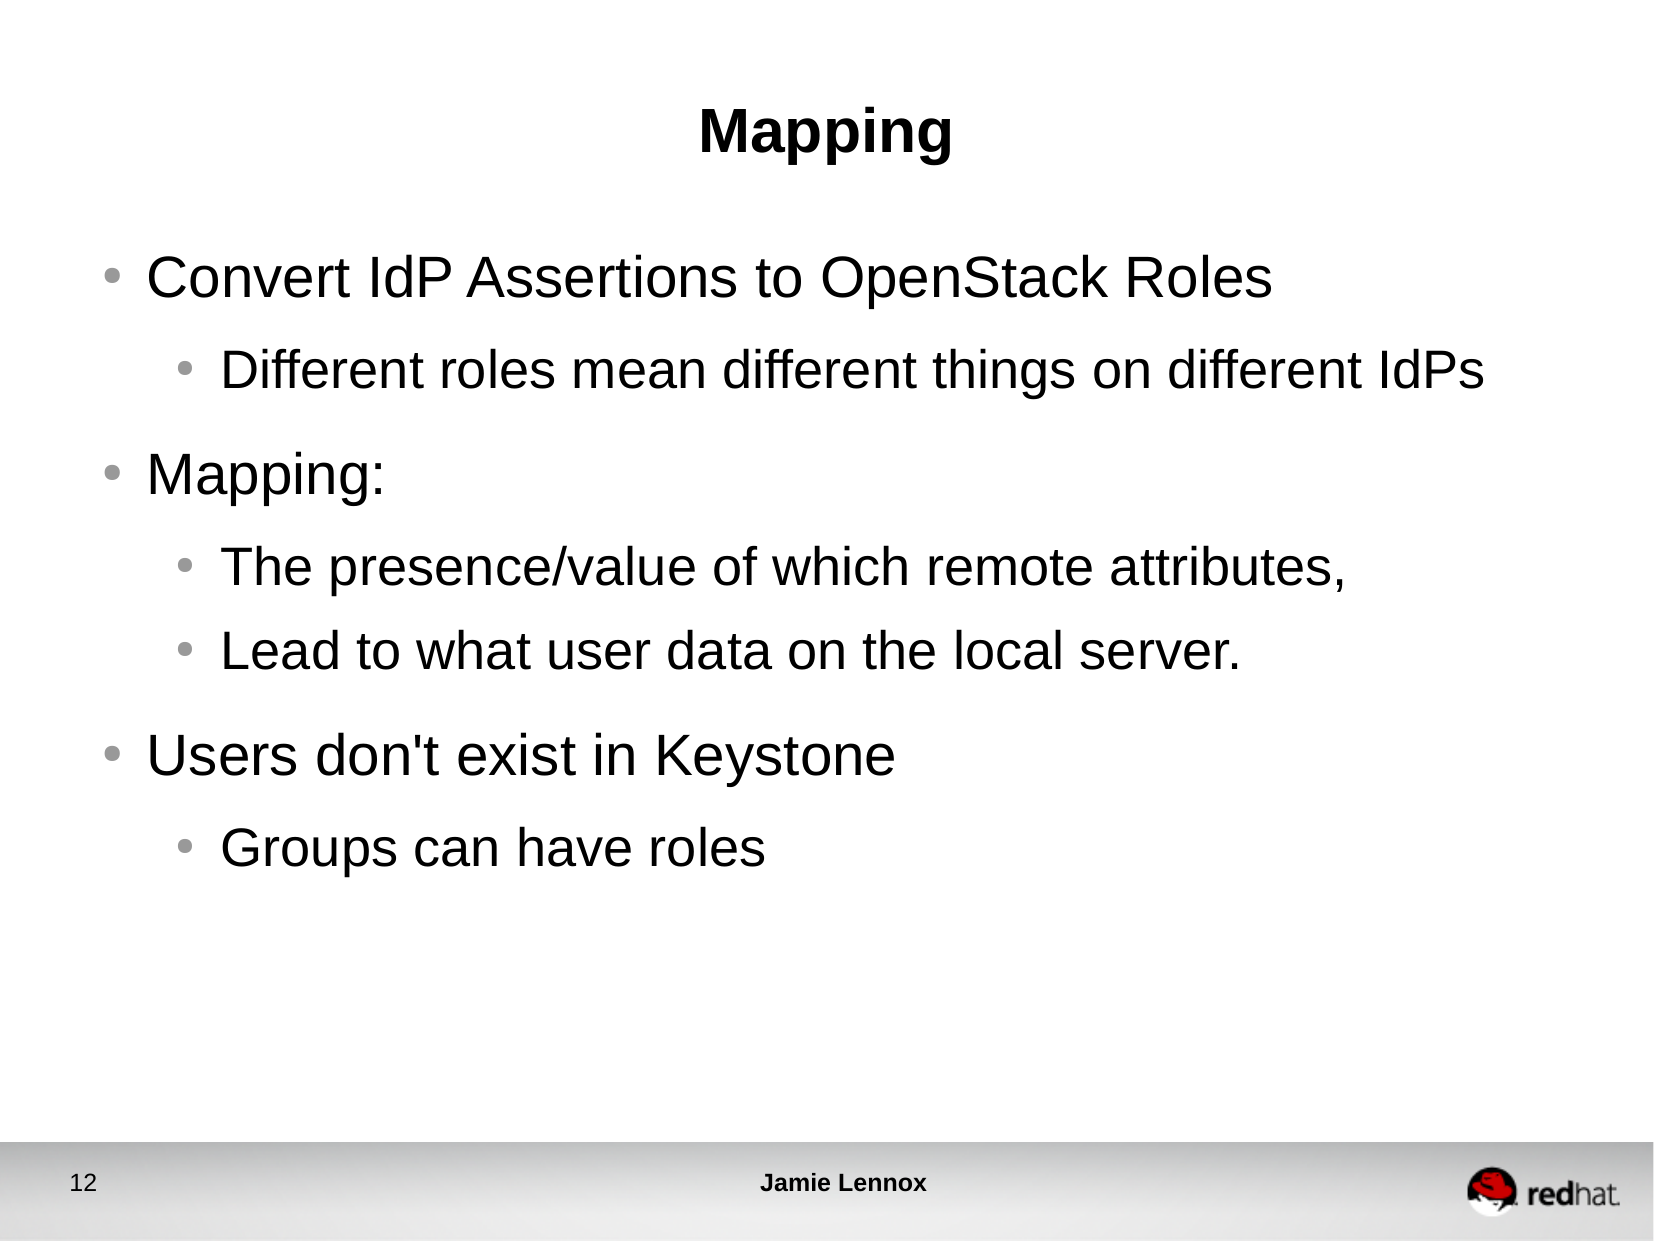

# Mapping
Convert IdP Assertions to OpenStack Roles
Different roles mean different things on different IdPs
Mapping:
The presence/value of which remote attributes,
Lead to what user data on the local server.
Users don't exist in Keystone
Groups can have roles